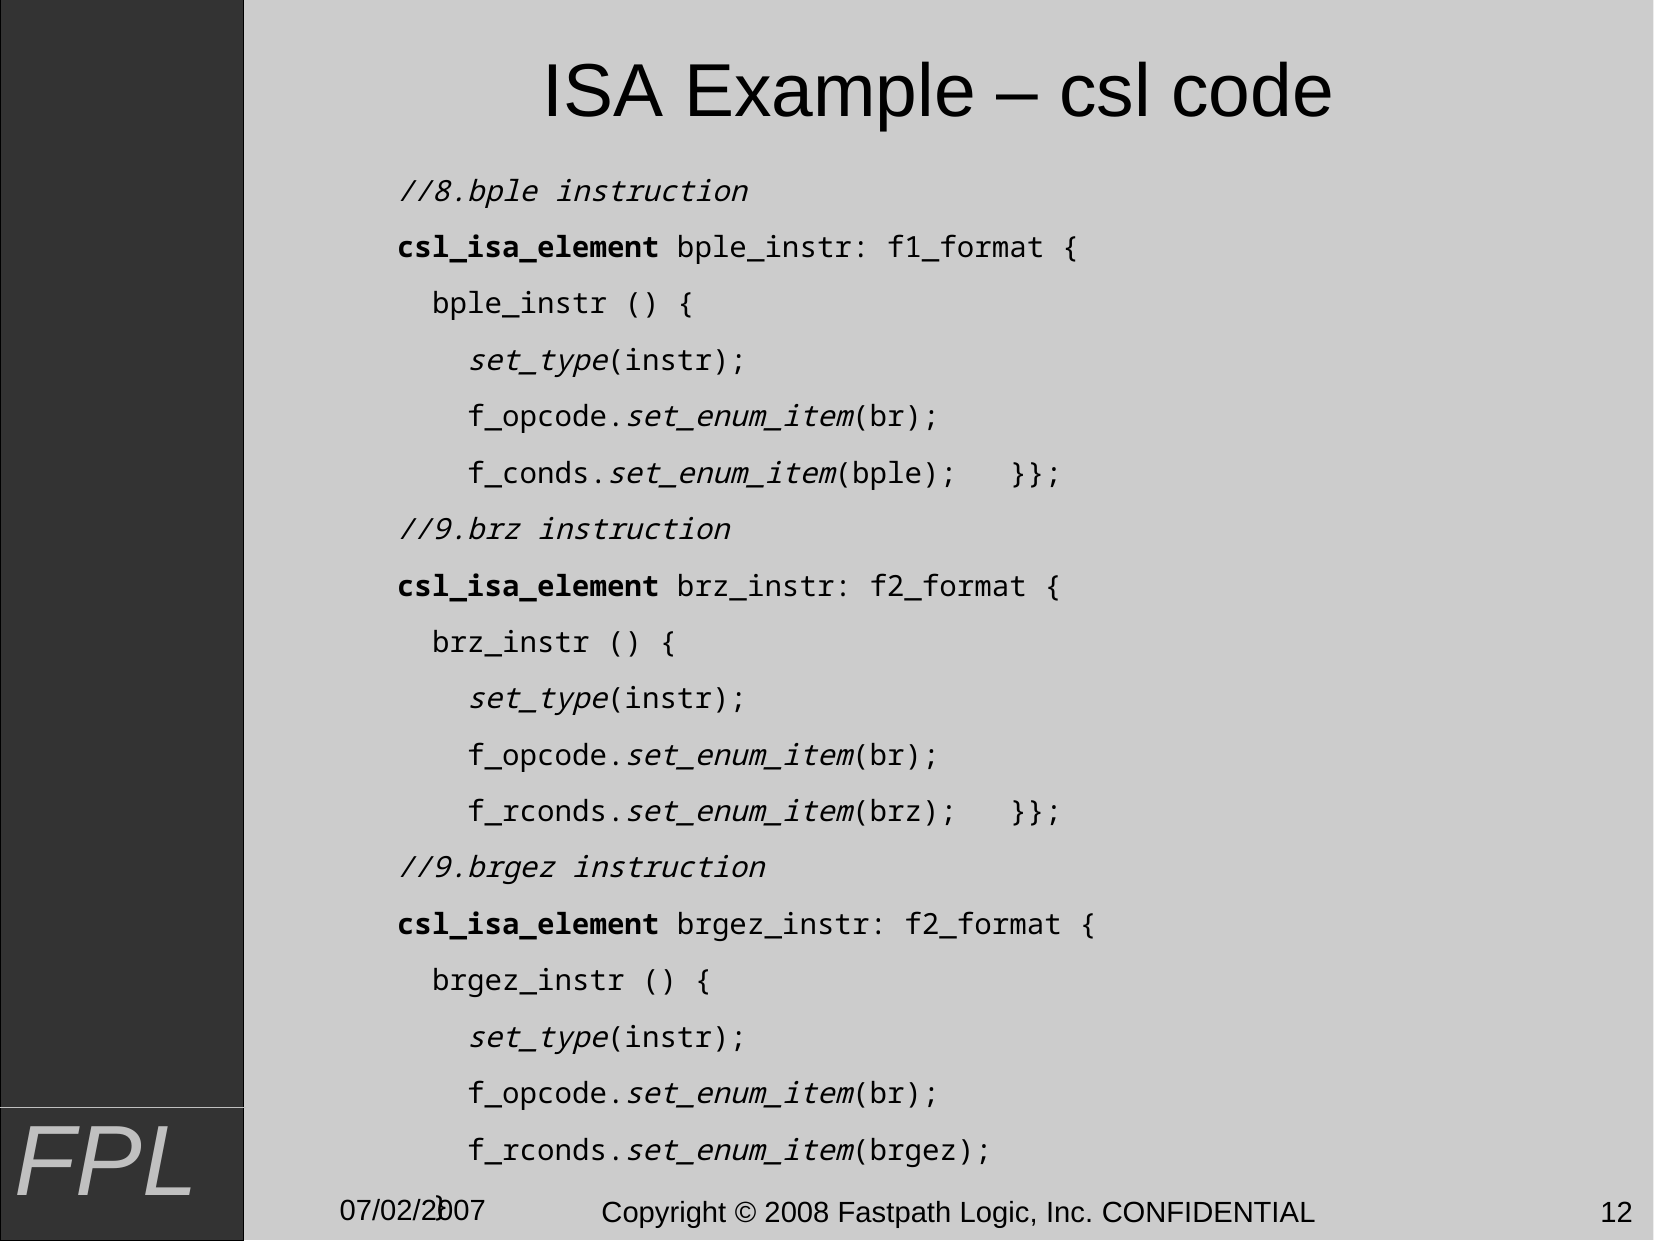

ISA Example – csl code
# //8.bple instruction
csl_isa_element bple_instr: f1_format {
 bple_instr () {
 set_type(instr);
 f_opcode.set_enum_item(br);
 f_conds.set_enum_item(bple); }};
//9.brz instruction
csl_isa_element brz_instr: f2_format {
 brz_instr () {
 set_type(instr);
 f_opcode.set_enum_item(br);
 f_rconds.set_enum_item(brz); }};
//9.brgez instruction
csl_isa_element brgez_instr: f2_format {
 brgez_instr () {
 set_type(instr);
 f_opcode.set_enum_item(br);
 f_rconds.set_enum_item(brgez);
 }
};
07/02/2007
12
© 2007 FASTPATH LOGIC INC.